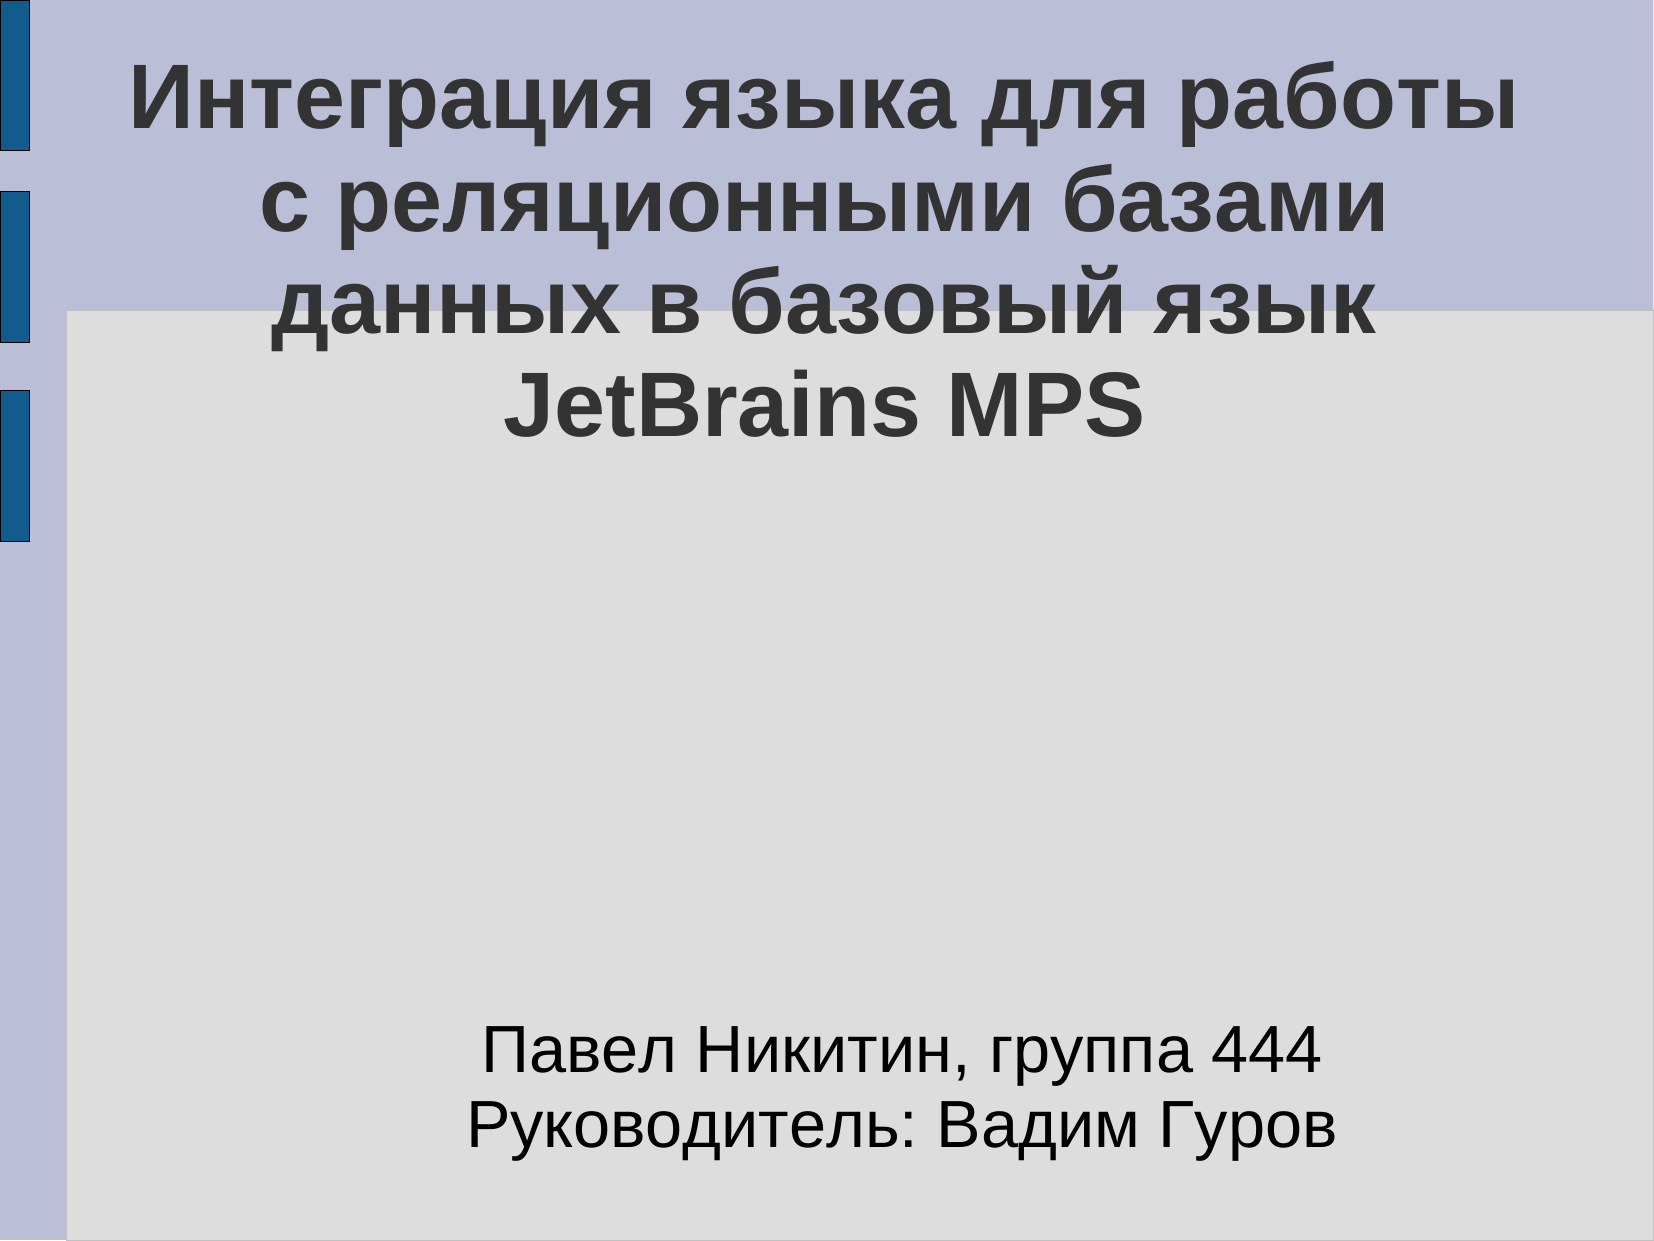

# Интеграция языка для работы с реляционными базами данных в базовый язык JetBrains MPS
Павел Никитин, группа 444
Руководитель: Вадим Гуров